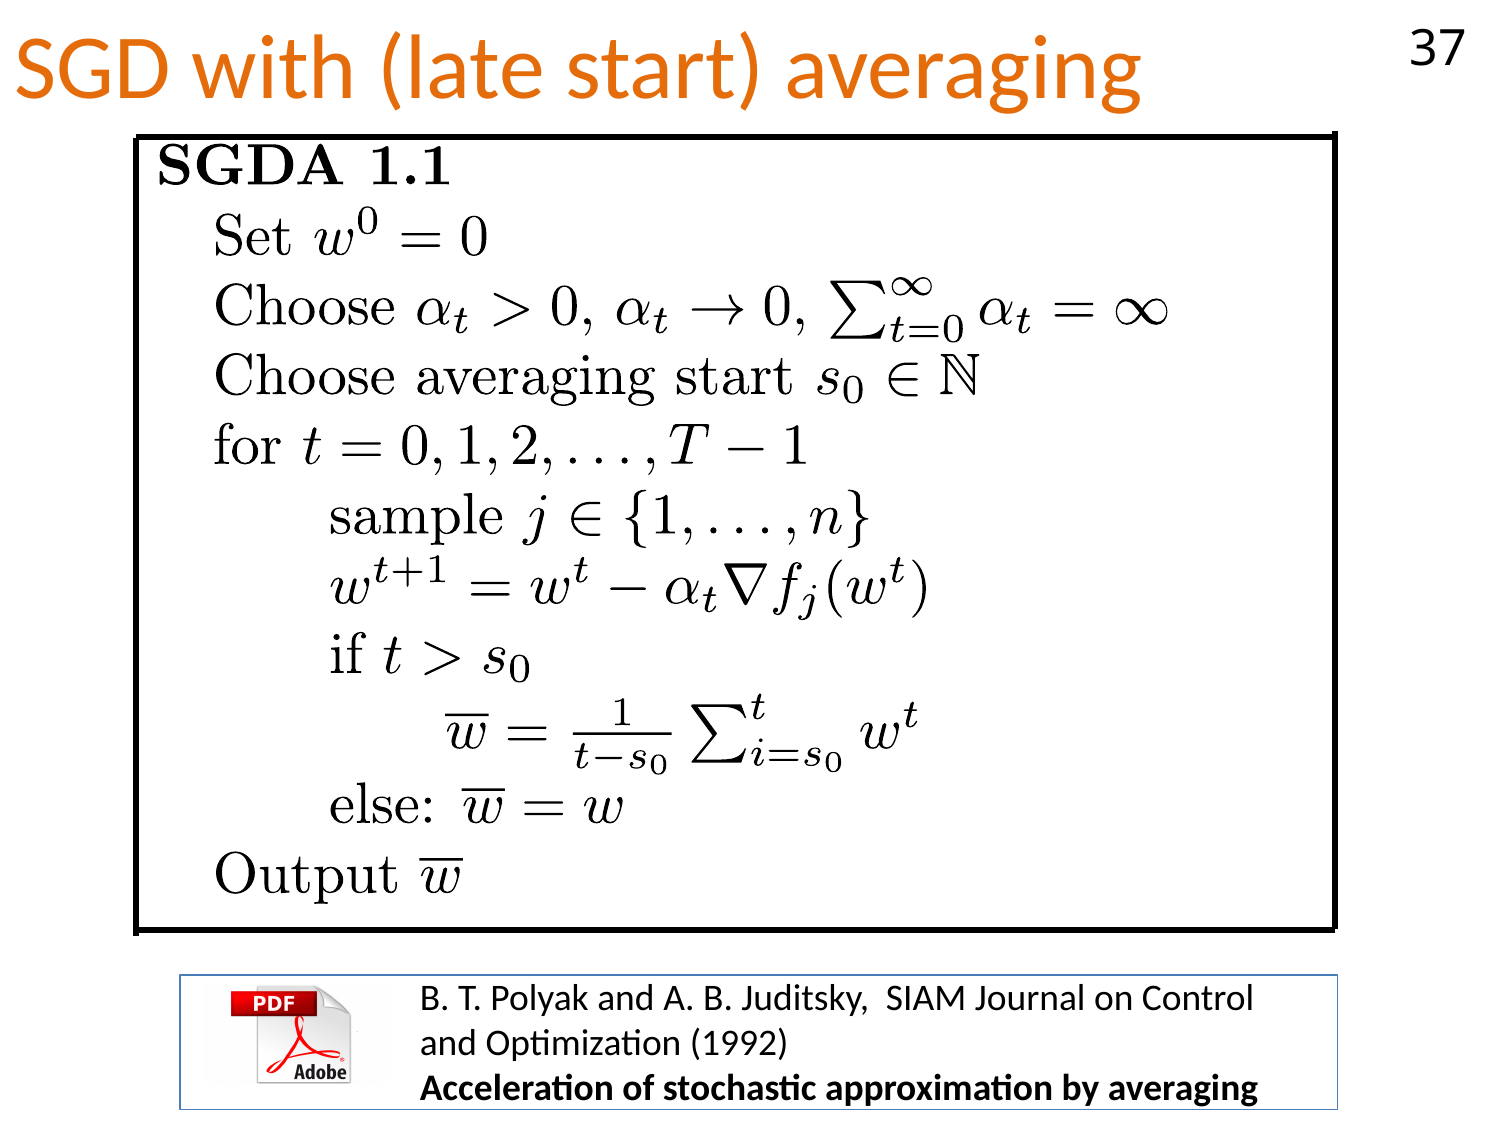

SGD with (late start) averaging
B. T. Polyak and A. B. Juditsky, SIAM Journal on Control and Optimization (1992)
Acceleration of stochastic approximation by averaging